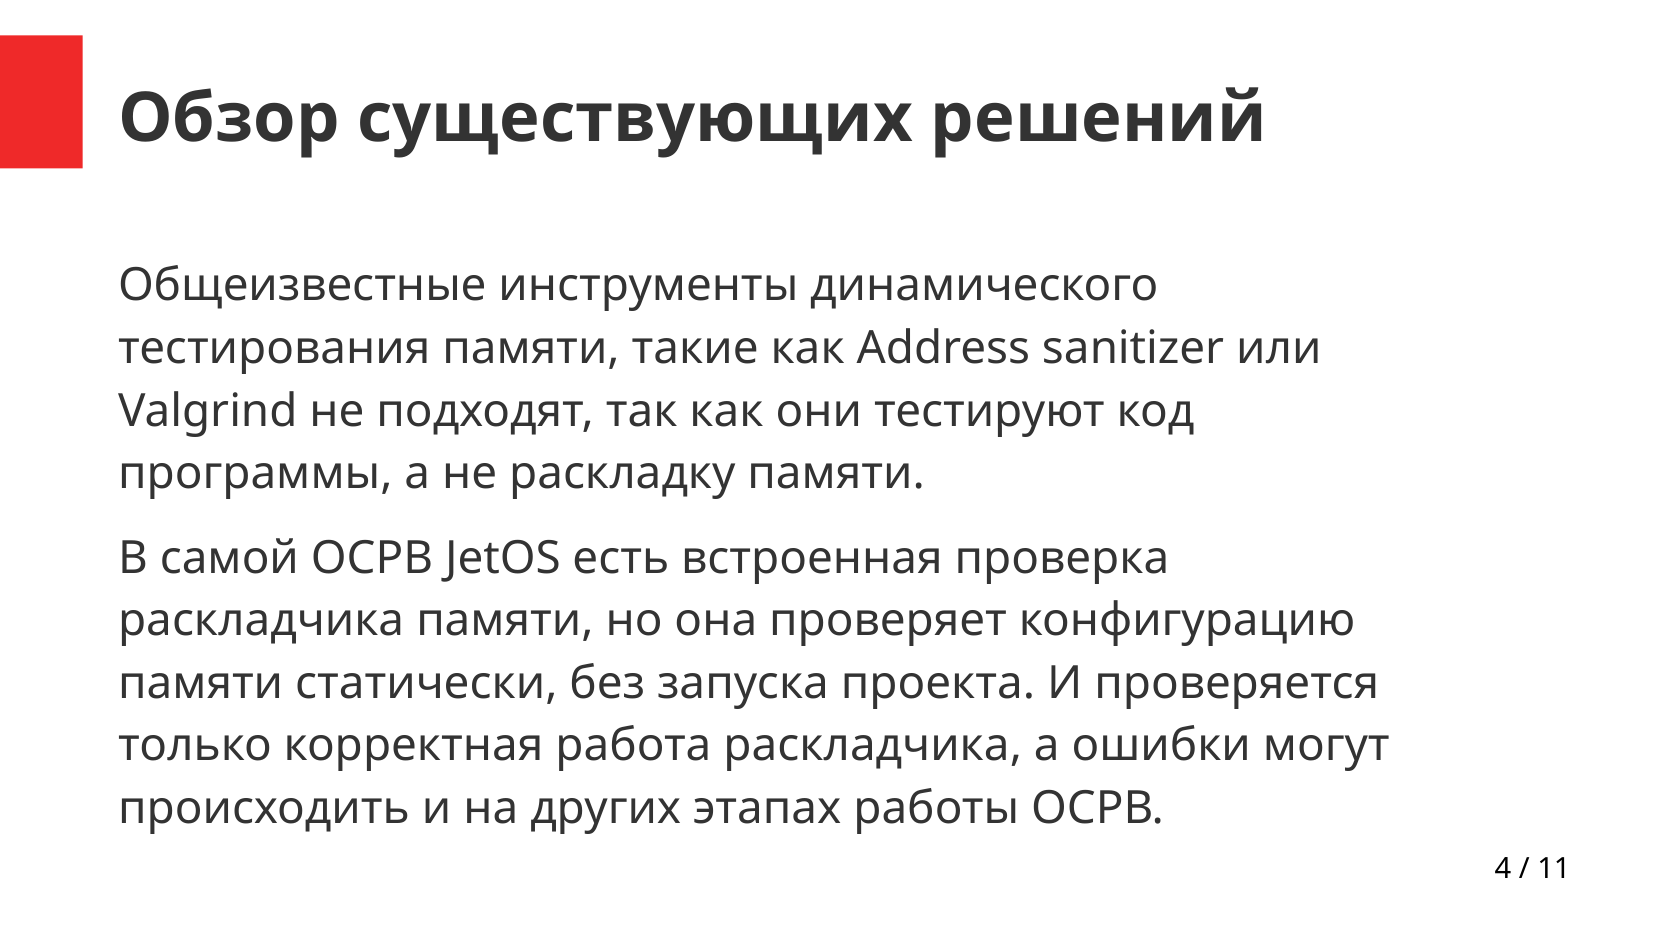

# Обзор существующих решений
Общеизвестные инструменты динамического тестирования памяти, такие как Address sanitizer или Valgrind не подходят, так как они тестируют код программы, а не раскладку памяти.
В самой ОСРВ JetOS есть встроенная проверка раскладчика памяти, но она проверяет конфигурацию памяти статически, без запуска проекта. И проверяется только корректная работа раскладчика, а ошибки могут происходить и на других этапах работы ОСРВ.
4